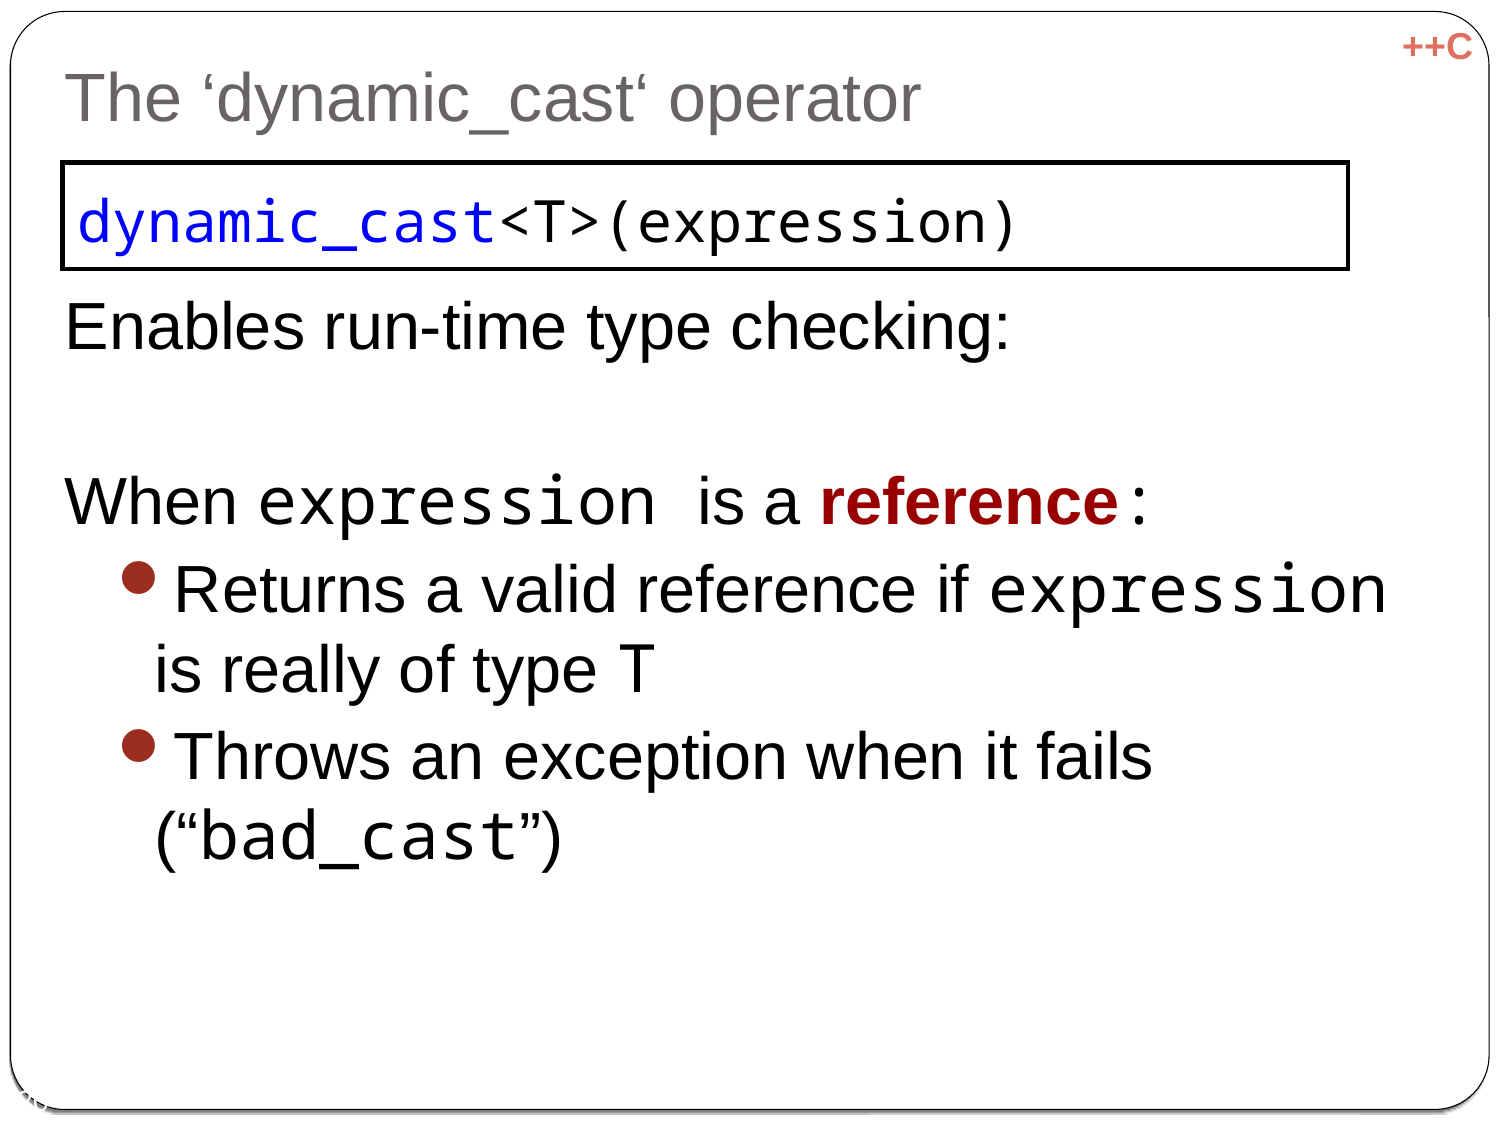

# The ‘dynamic_cast‘ operator
dynamic_cast<T>(expression)
Enables run-time type checking:
When expression is a reference:
Returns a valid reference if expression is really of type T
Throws an exception when it fails (“bad_cast”)